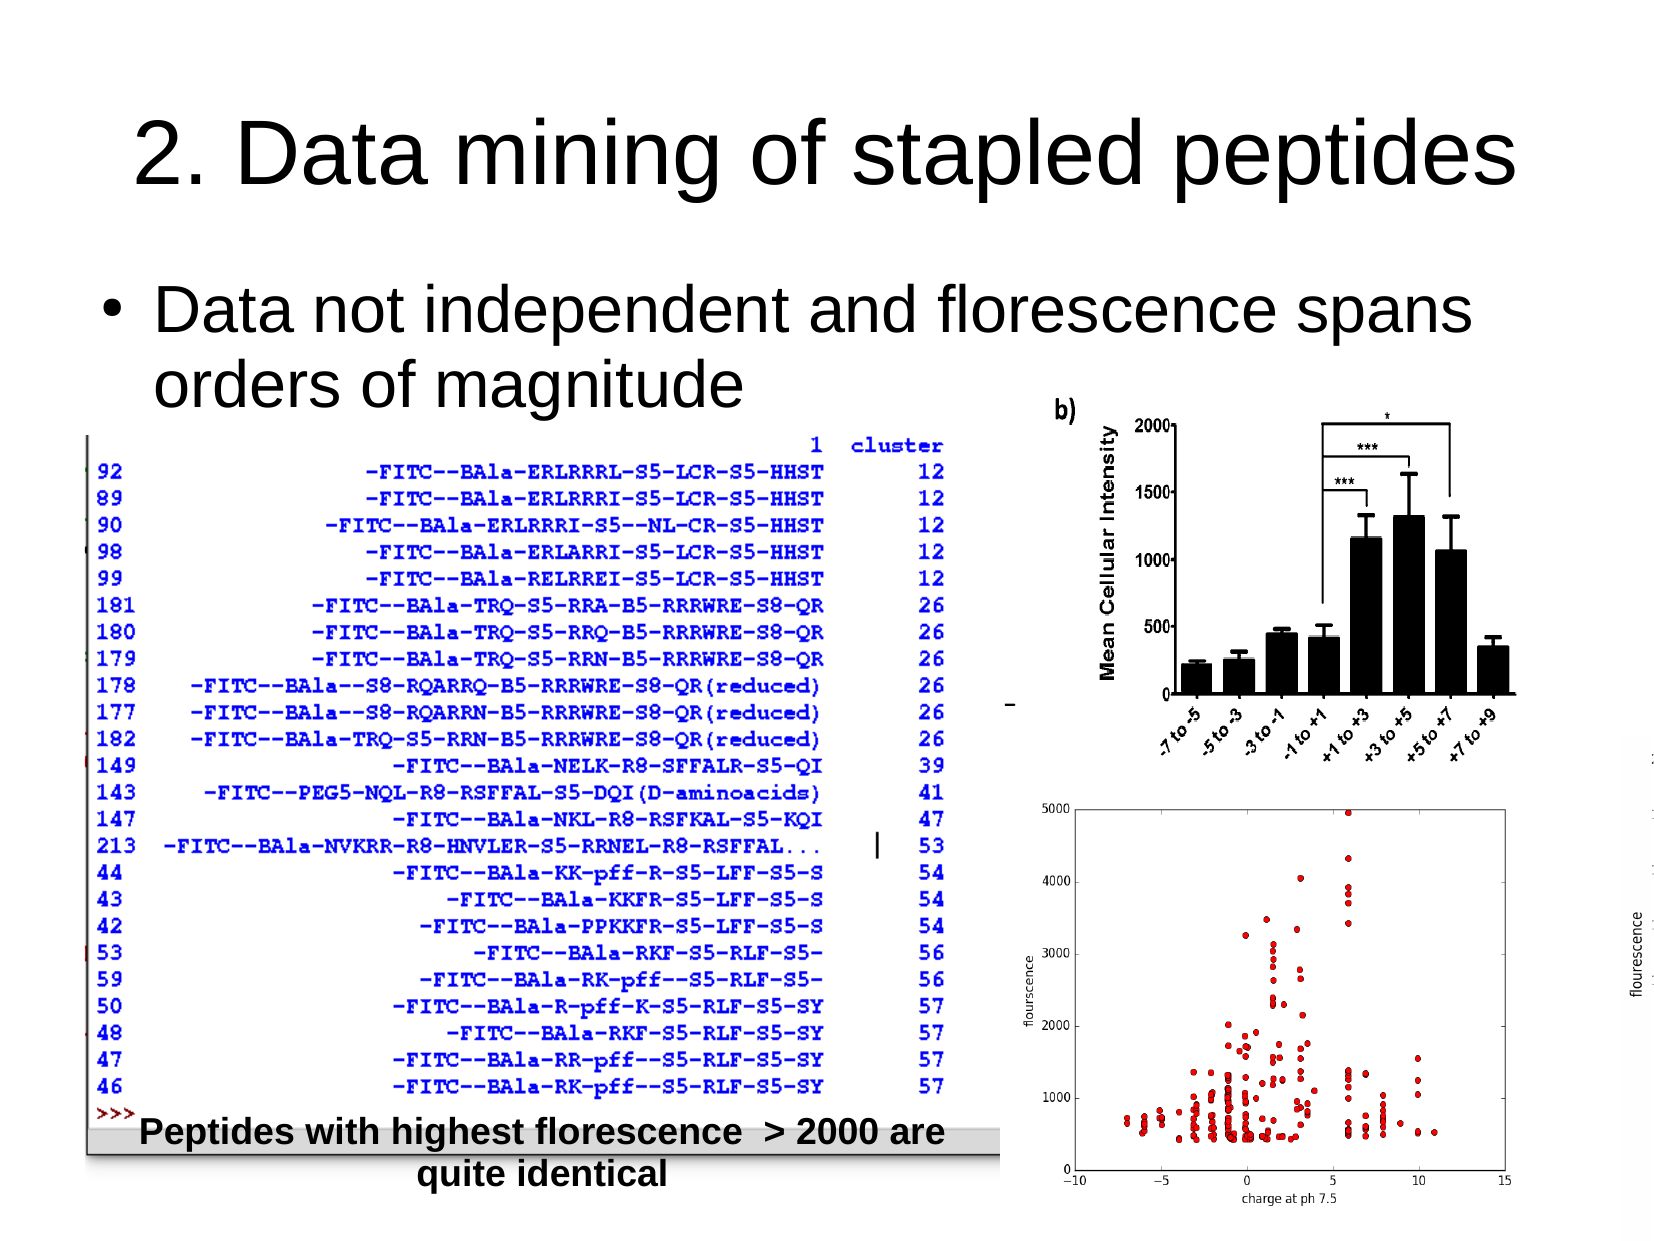

# 2. Data mining of stapled peptides
Data not independent and florescence spans orders of magnitude
Peptides with highest florescence > 2000 are
quite identical